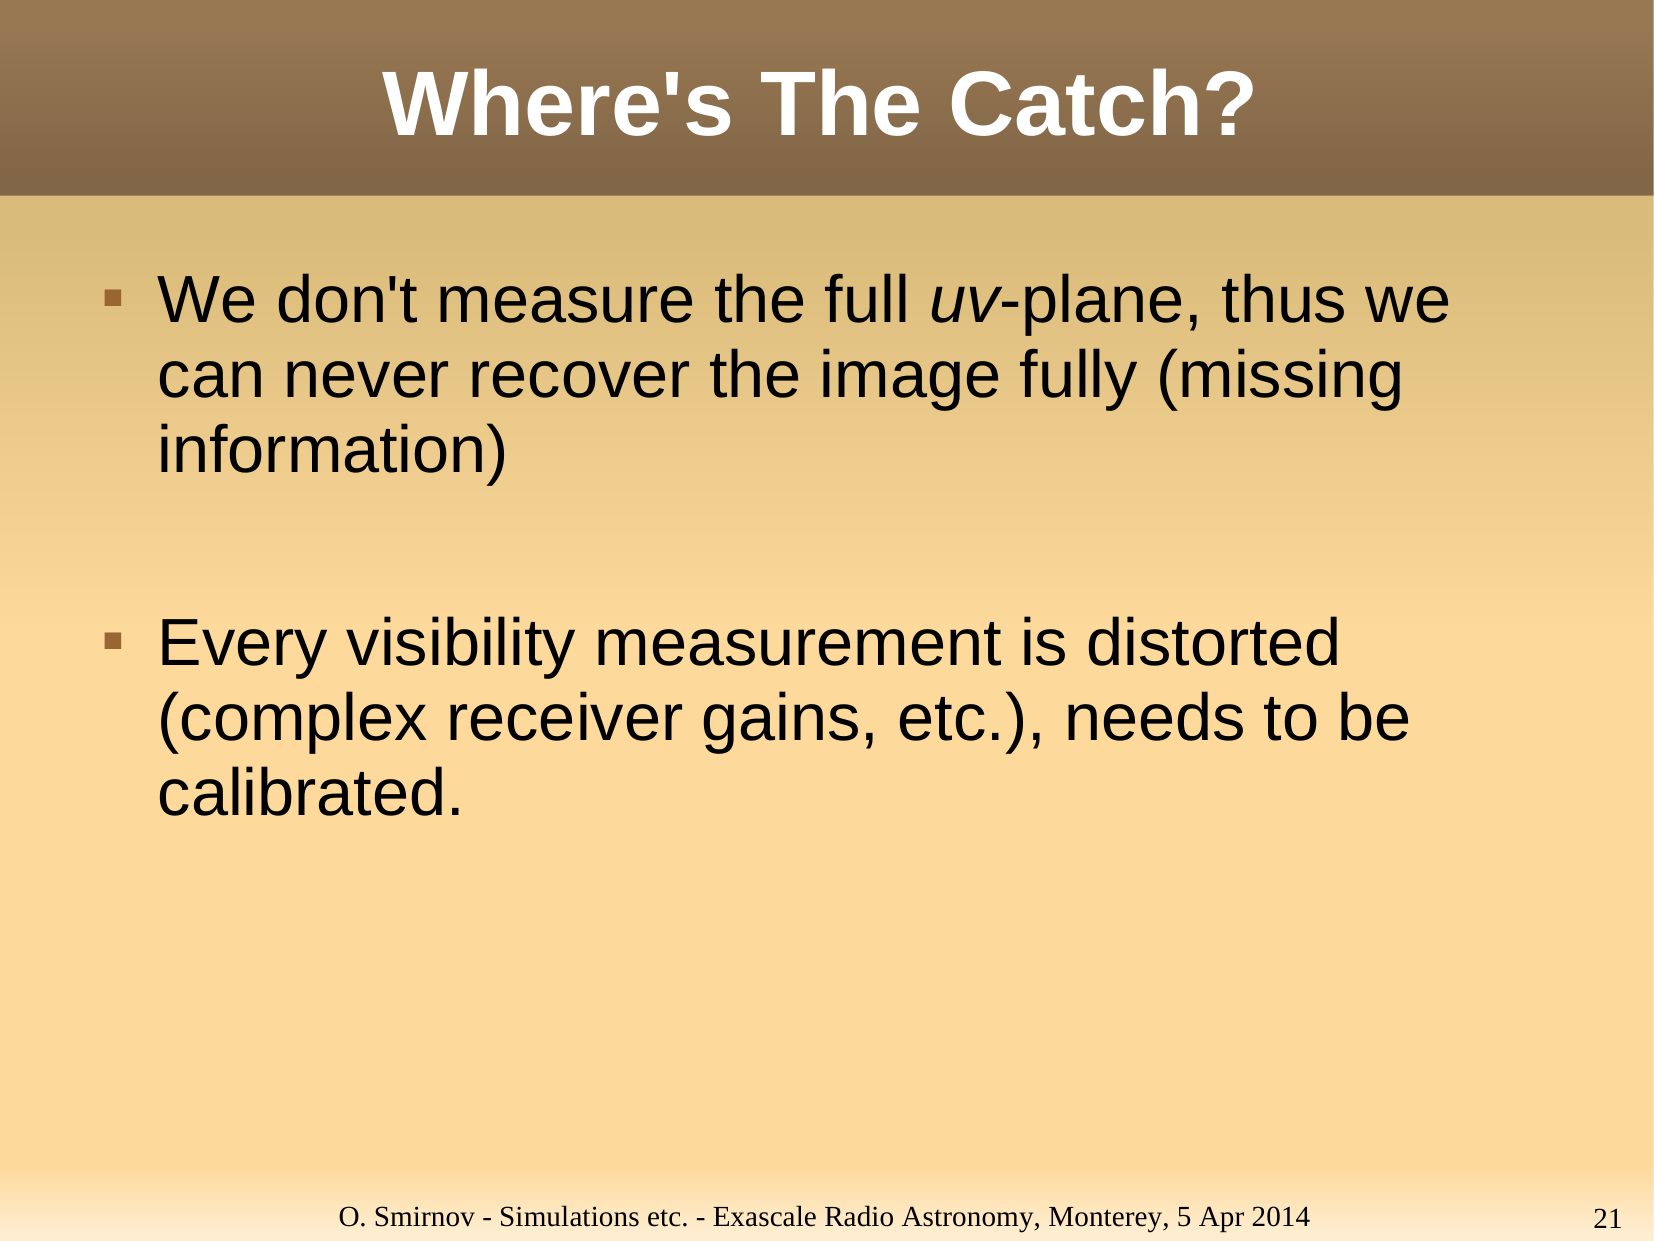

# Where's The Catch?
We don't measure the full uv-plane, thus we can never recover the image fully (missing information)
Every visibility measurement is distorted (complex receiver gains, etc.), needs to be calibrated.
O. Smirnov - Simulations etc. - Exascale Radio Astronomy, Monterey, 5 Apr 2014
21